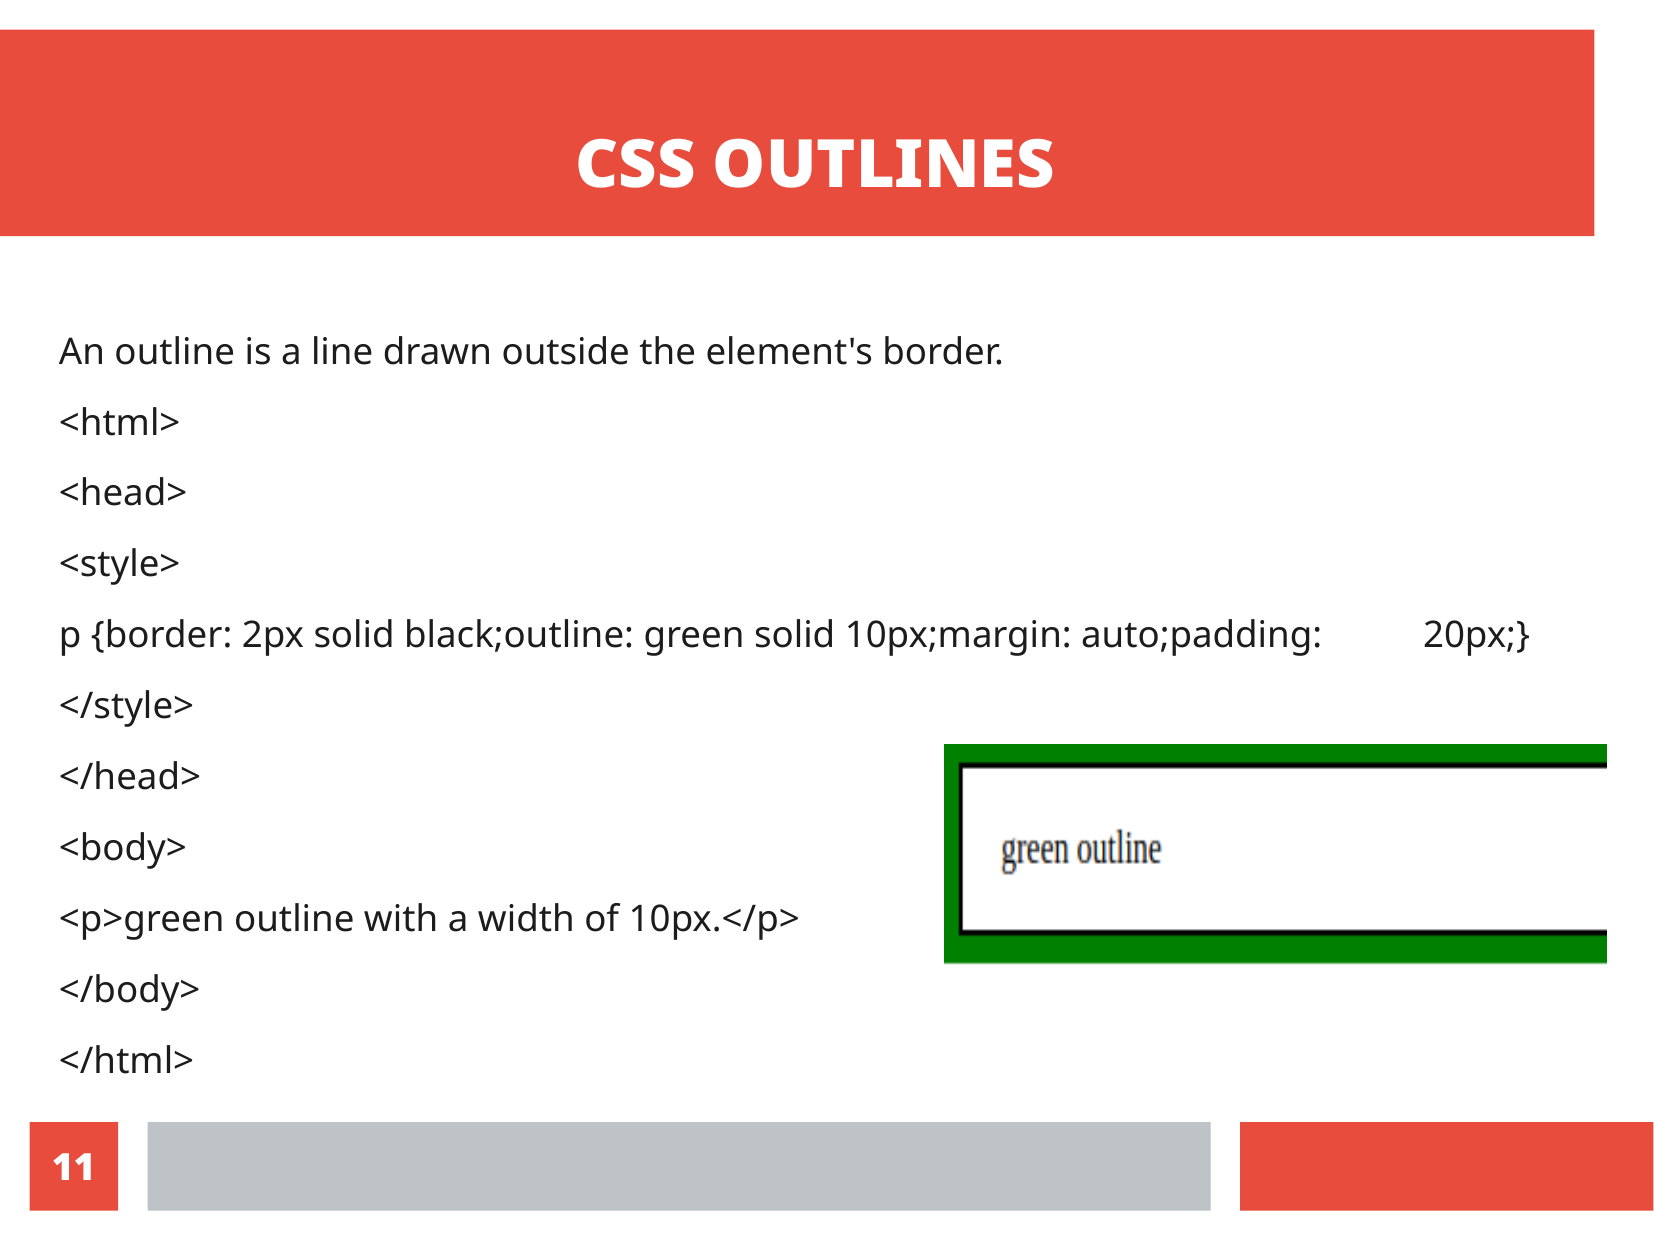

# CSS OUTLINES
An outline is a line drawn outside the element's border.
<html>
<head>
<style>
p {border: 2px solid black;outline: green solid 10px;margin: auto;padding: 		20px;}
</style>
</head>
<body>
<p>green outline with a width of 10px.</p>
</body>
</html>
11